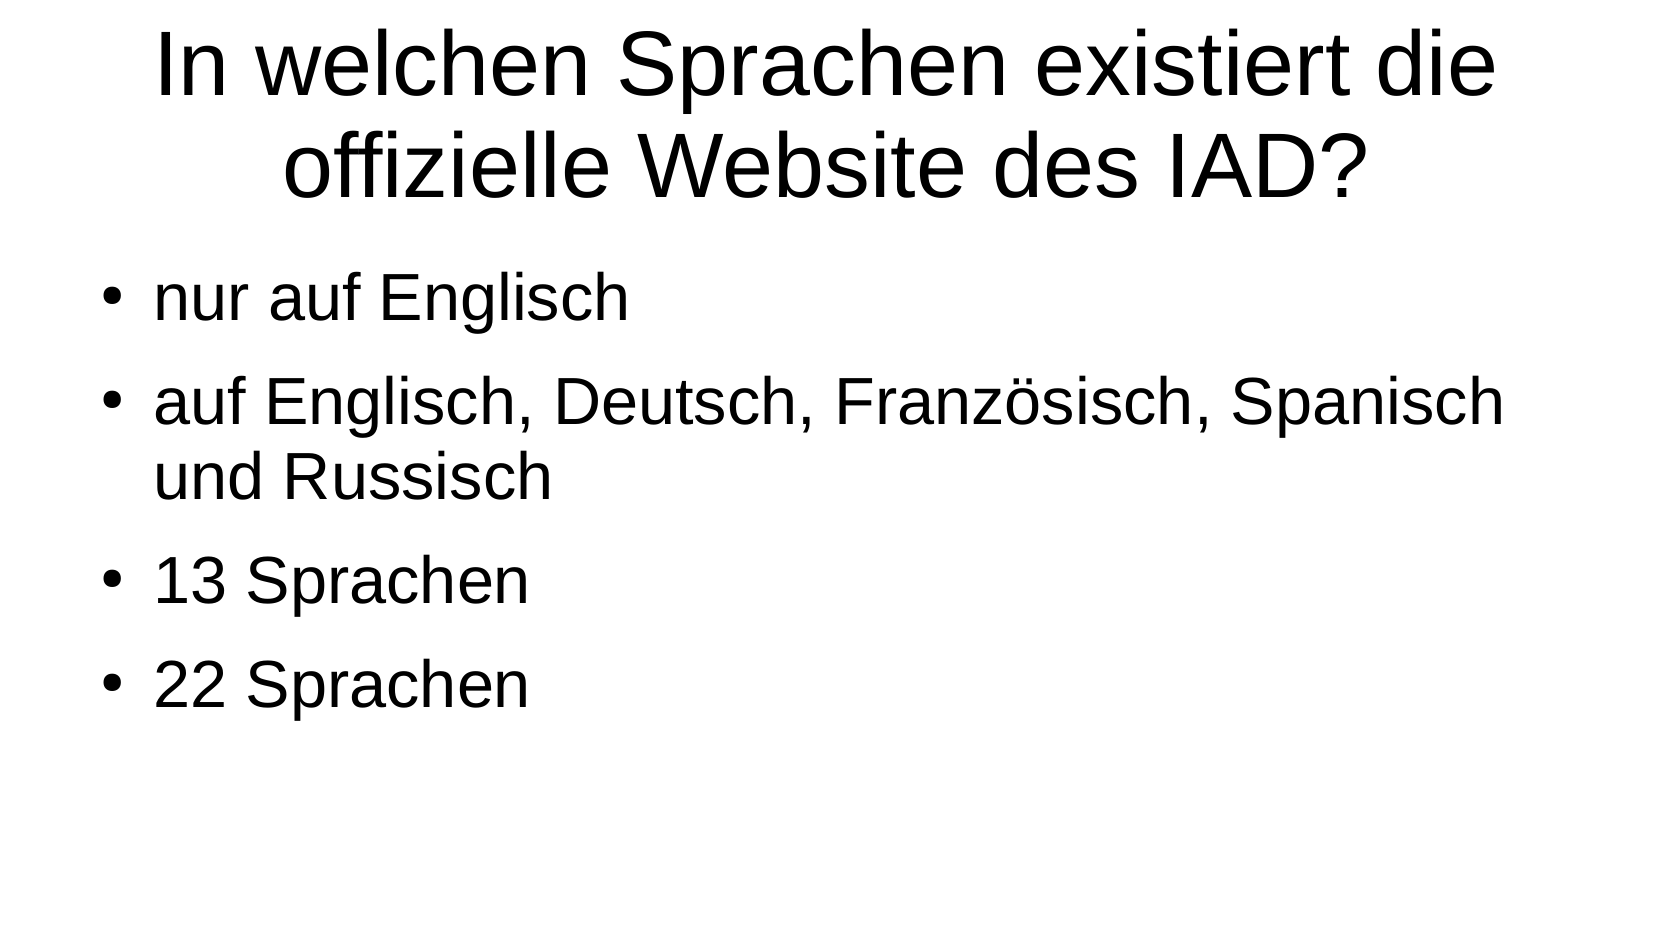

# In welchen Sprachen existiert die offizielle Website des IAD?
nur auf Englisch
auf Englisch, Deutsch, Französisch, Spanisch und Russisch
13 Sprachen
22 Sprachen